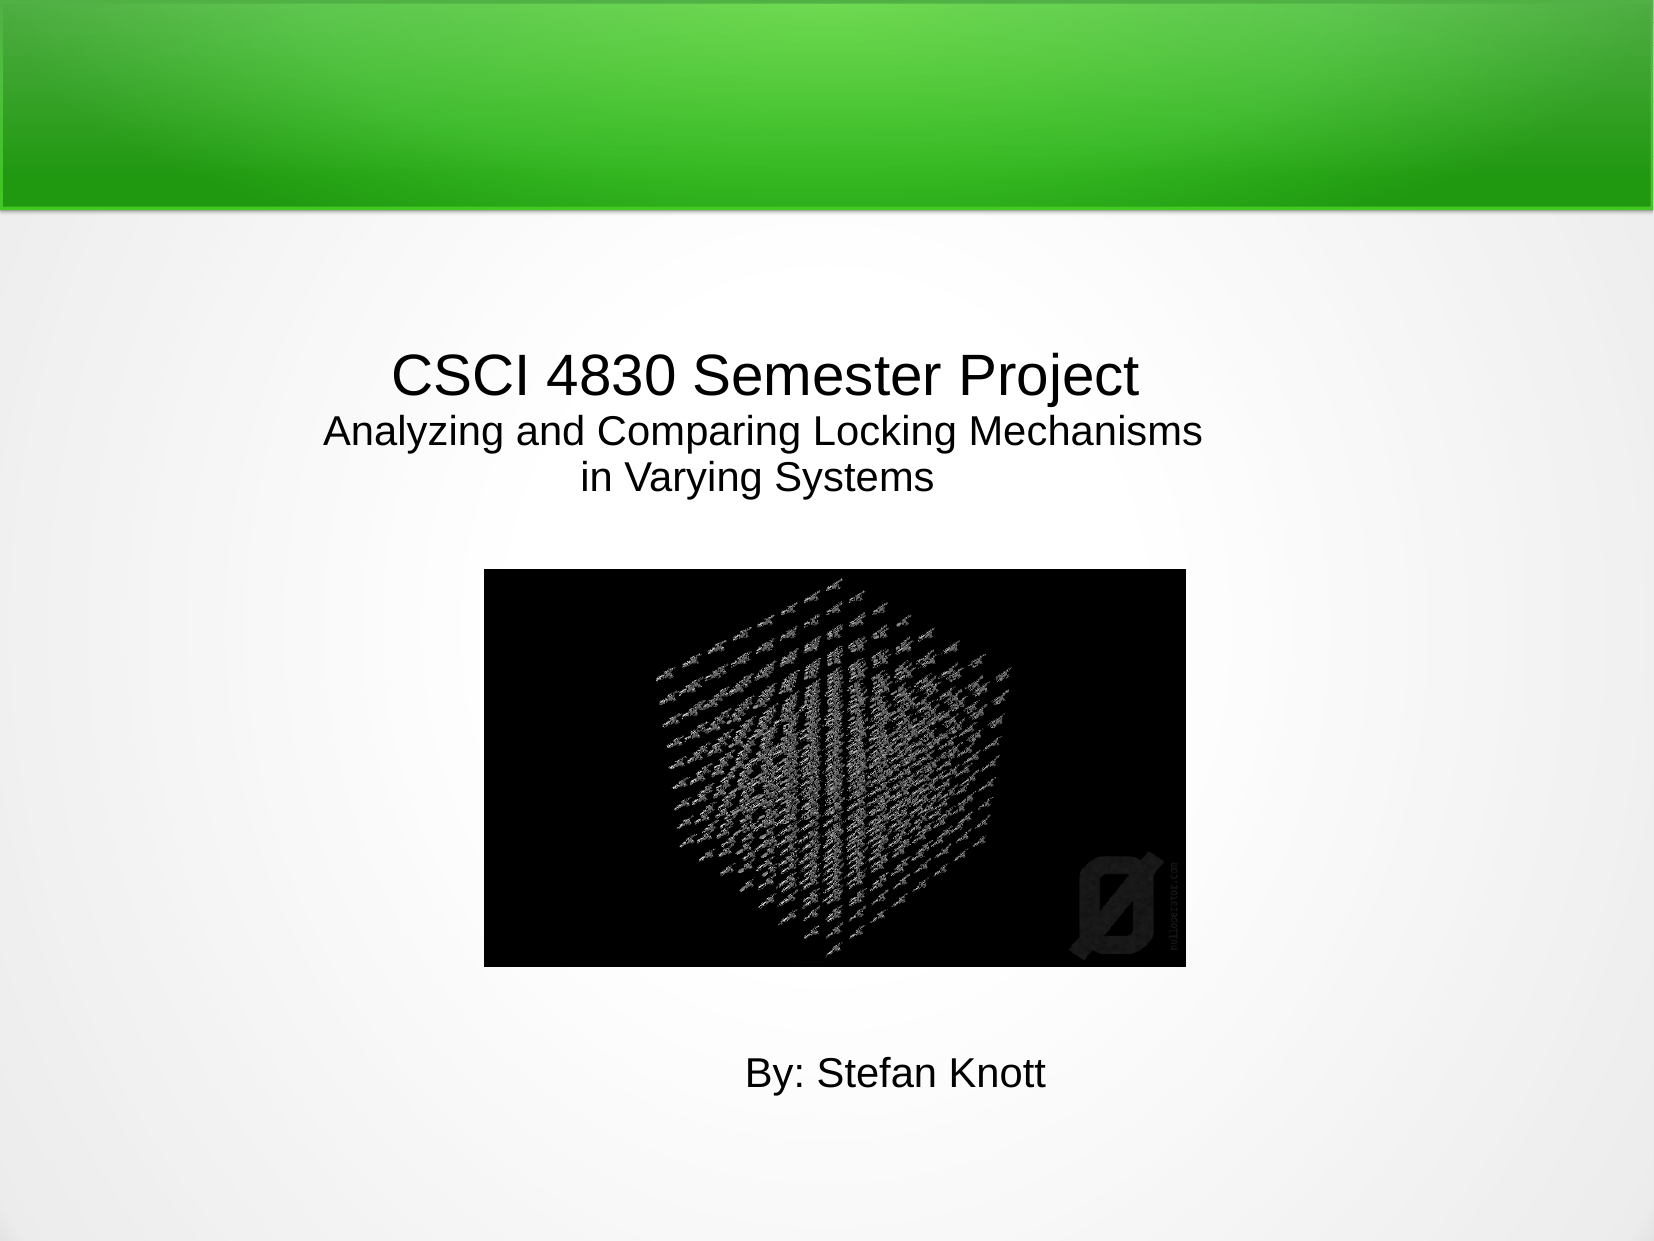

#
CSCI 4830 Semester Project
Analyzing and Comparing Locking Mechanisms
in Varying Systems
By: Stefan Knott